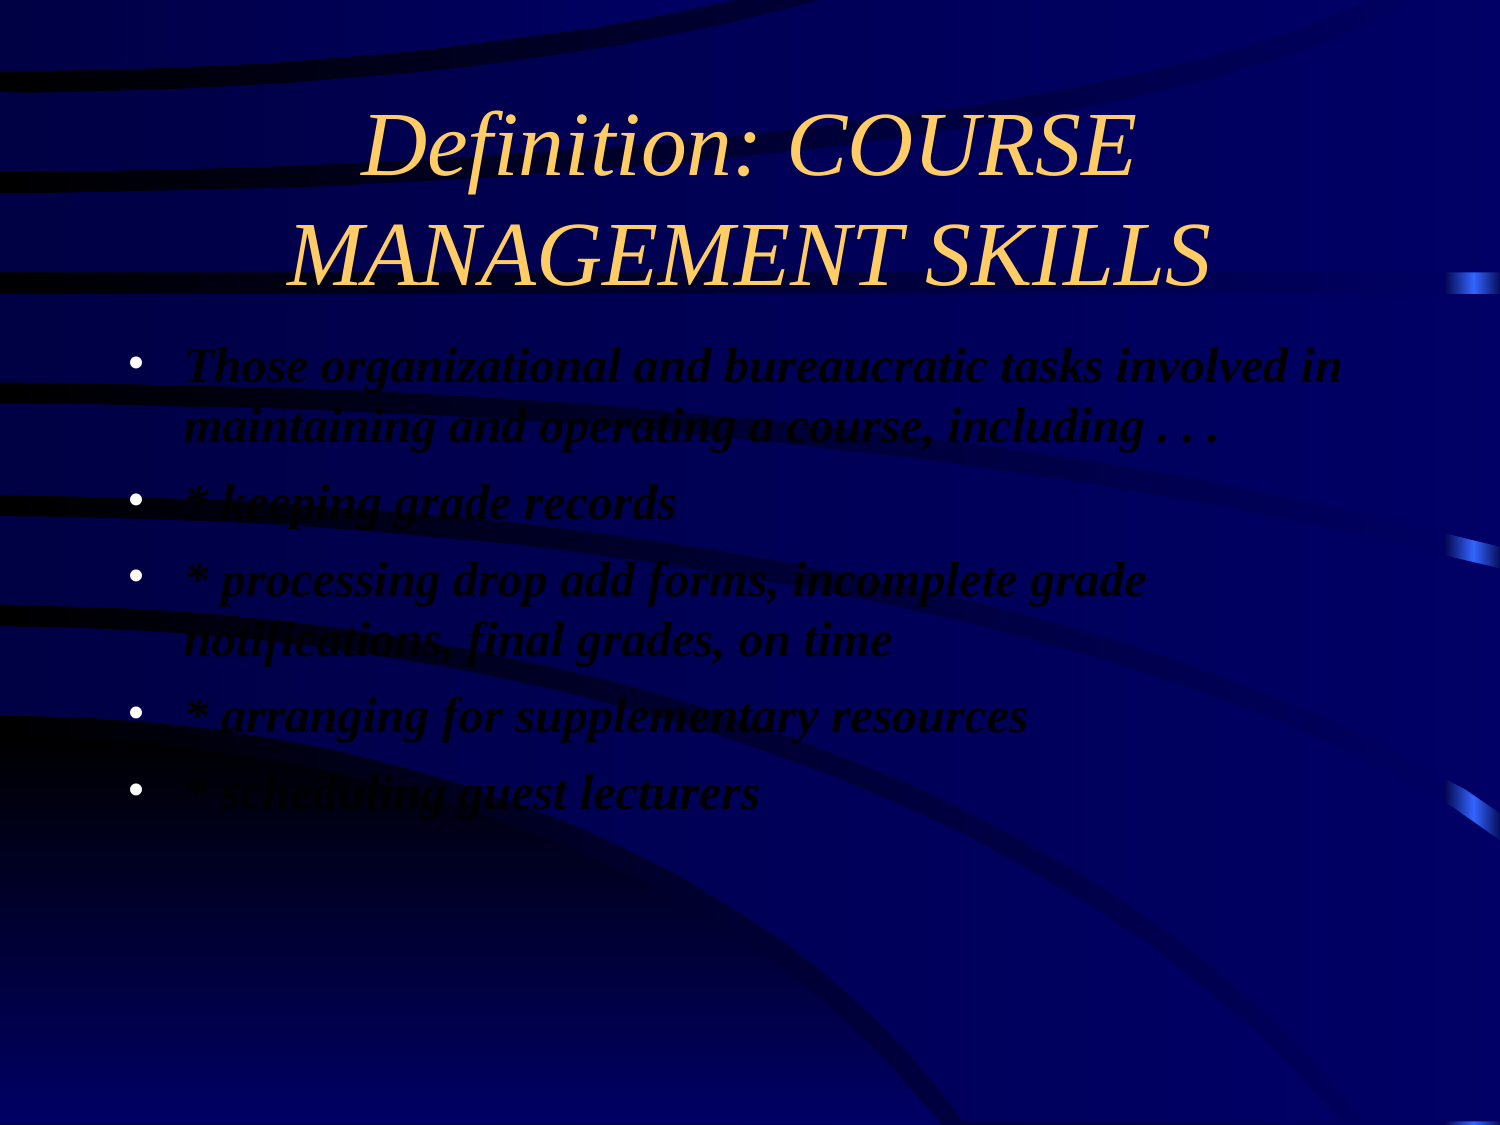

# Definition: COURSE MANAGEMENT SKILLS
Those organizational and bureaucratic tasks involved in maintaining and operating a course, including . . .
* keeping grade records
* processing drop add forms, incomplete grade notifications, final grades, on time
* arranging for supplementary resources
* scheduling guest lecturers